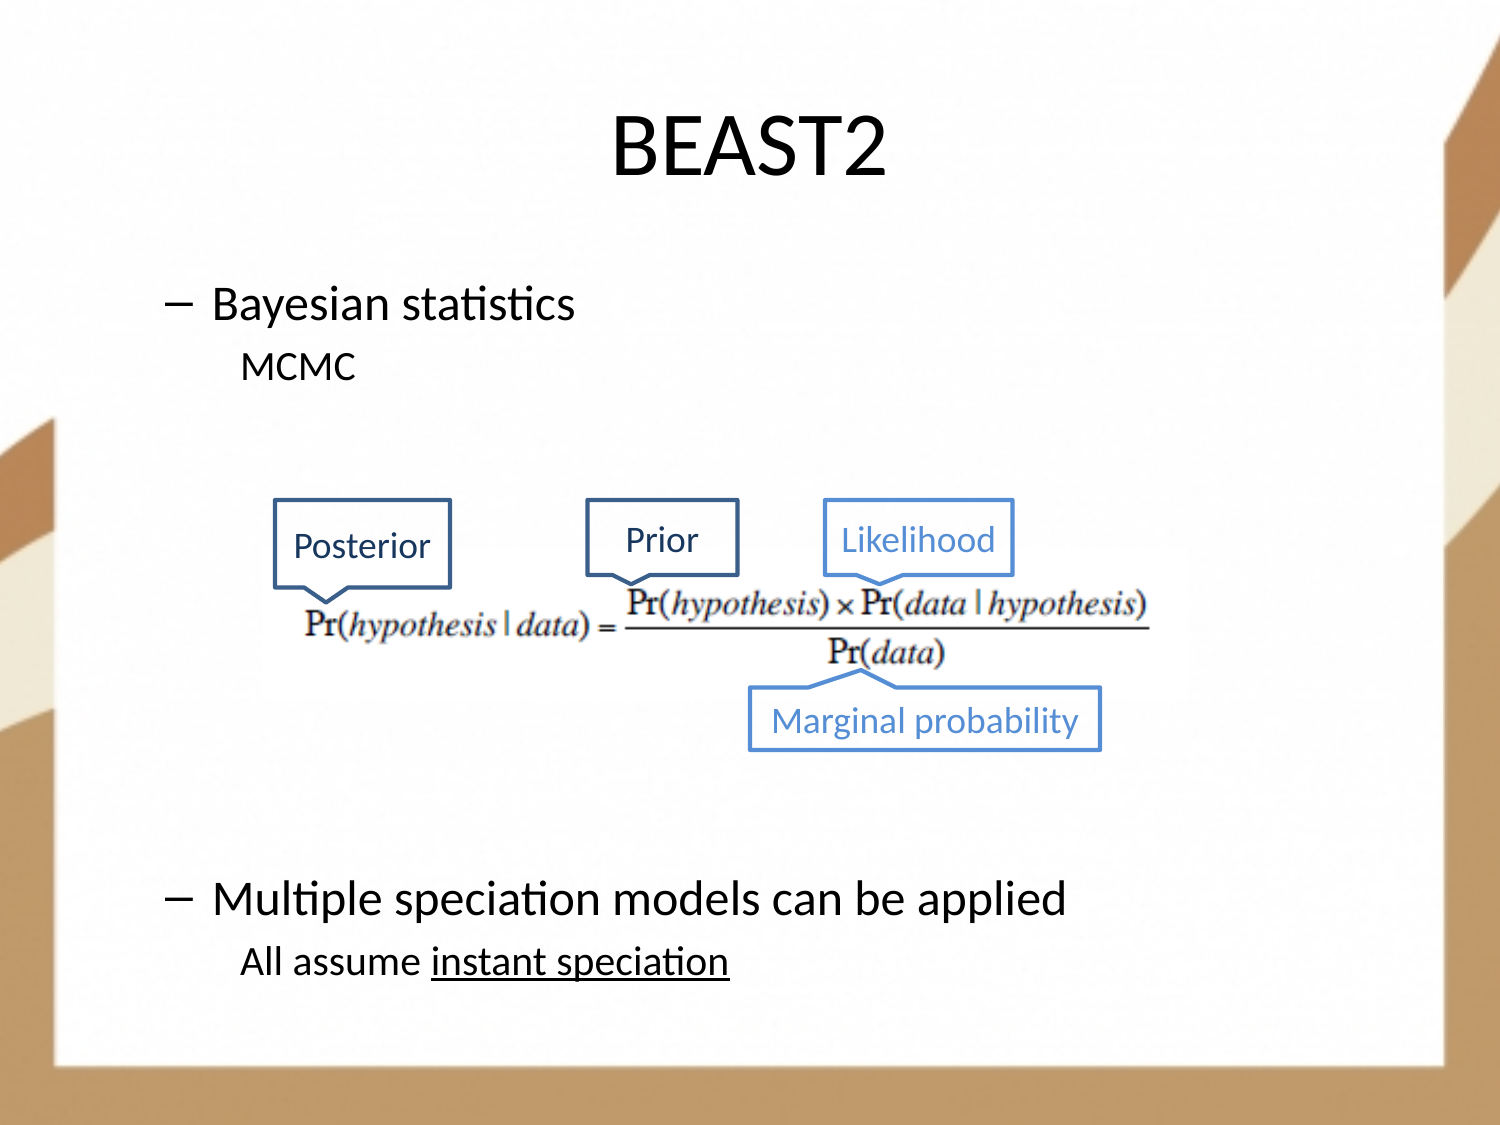

# BEAST2
Bayesian statistics
MCMC
Multiple speciation models can be applied
All assume instant speciation
Posterior
Prior
Likelihood
Marginal probability